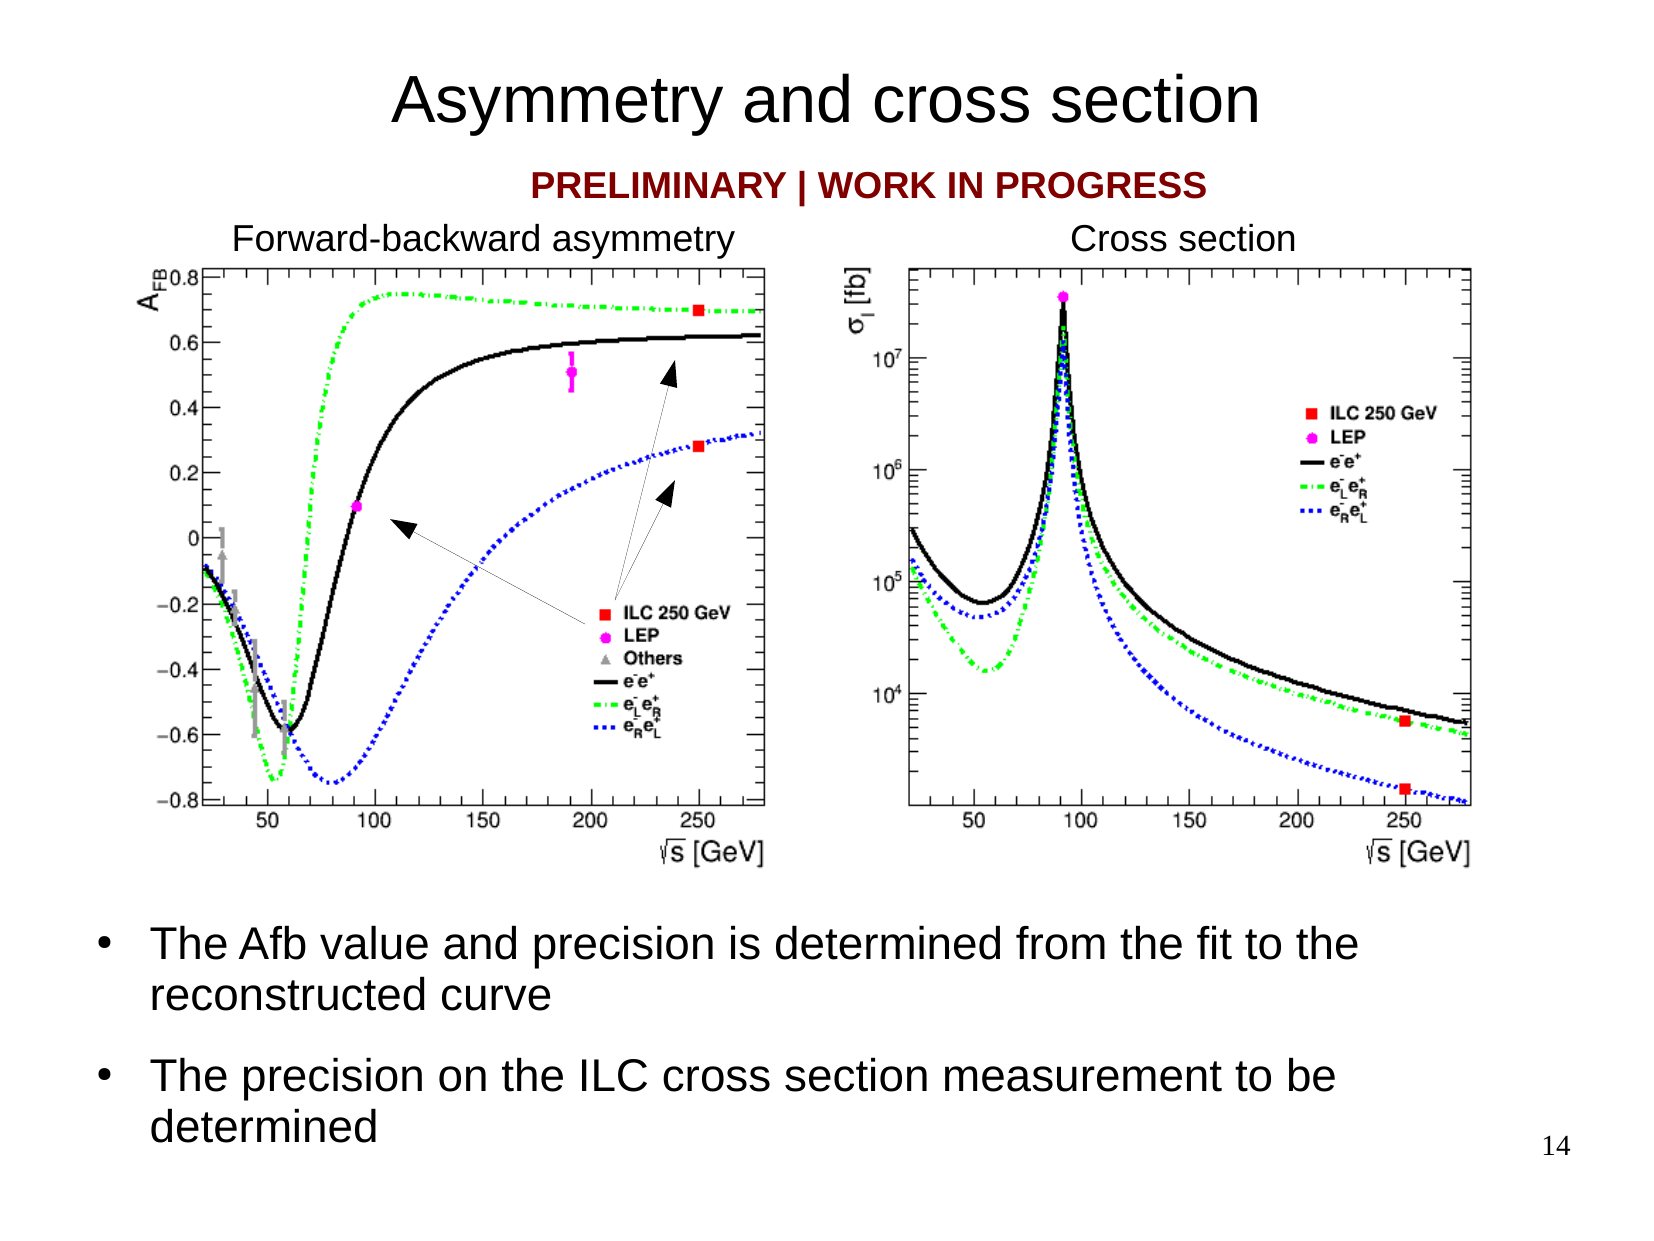

# Asymmetry and cross section
PRELIMINARY | WORK IN PROGRESS
Forward-backward asymmetry
Cross section
The Afb value and precision is determined from the fit to the reconstructed curve
The precision on the ILC cross section measurement to be determined
14